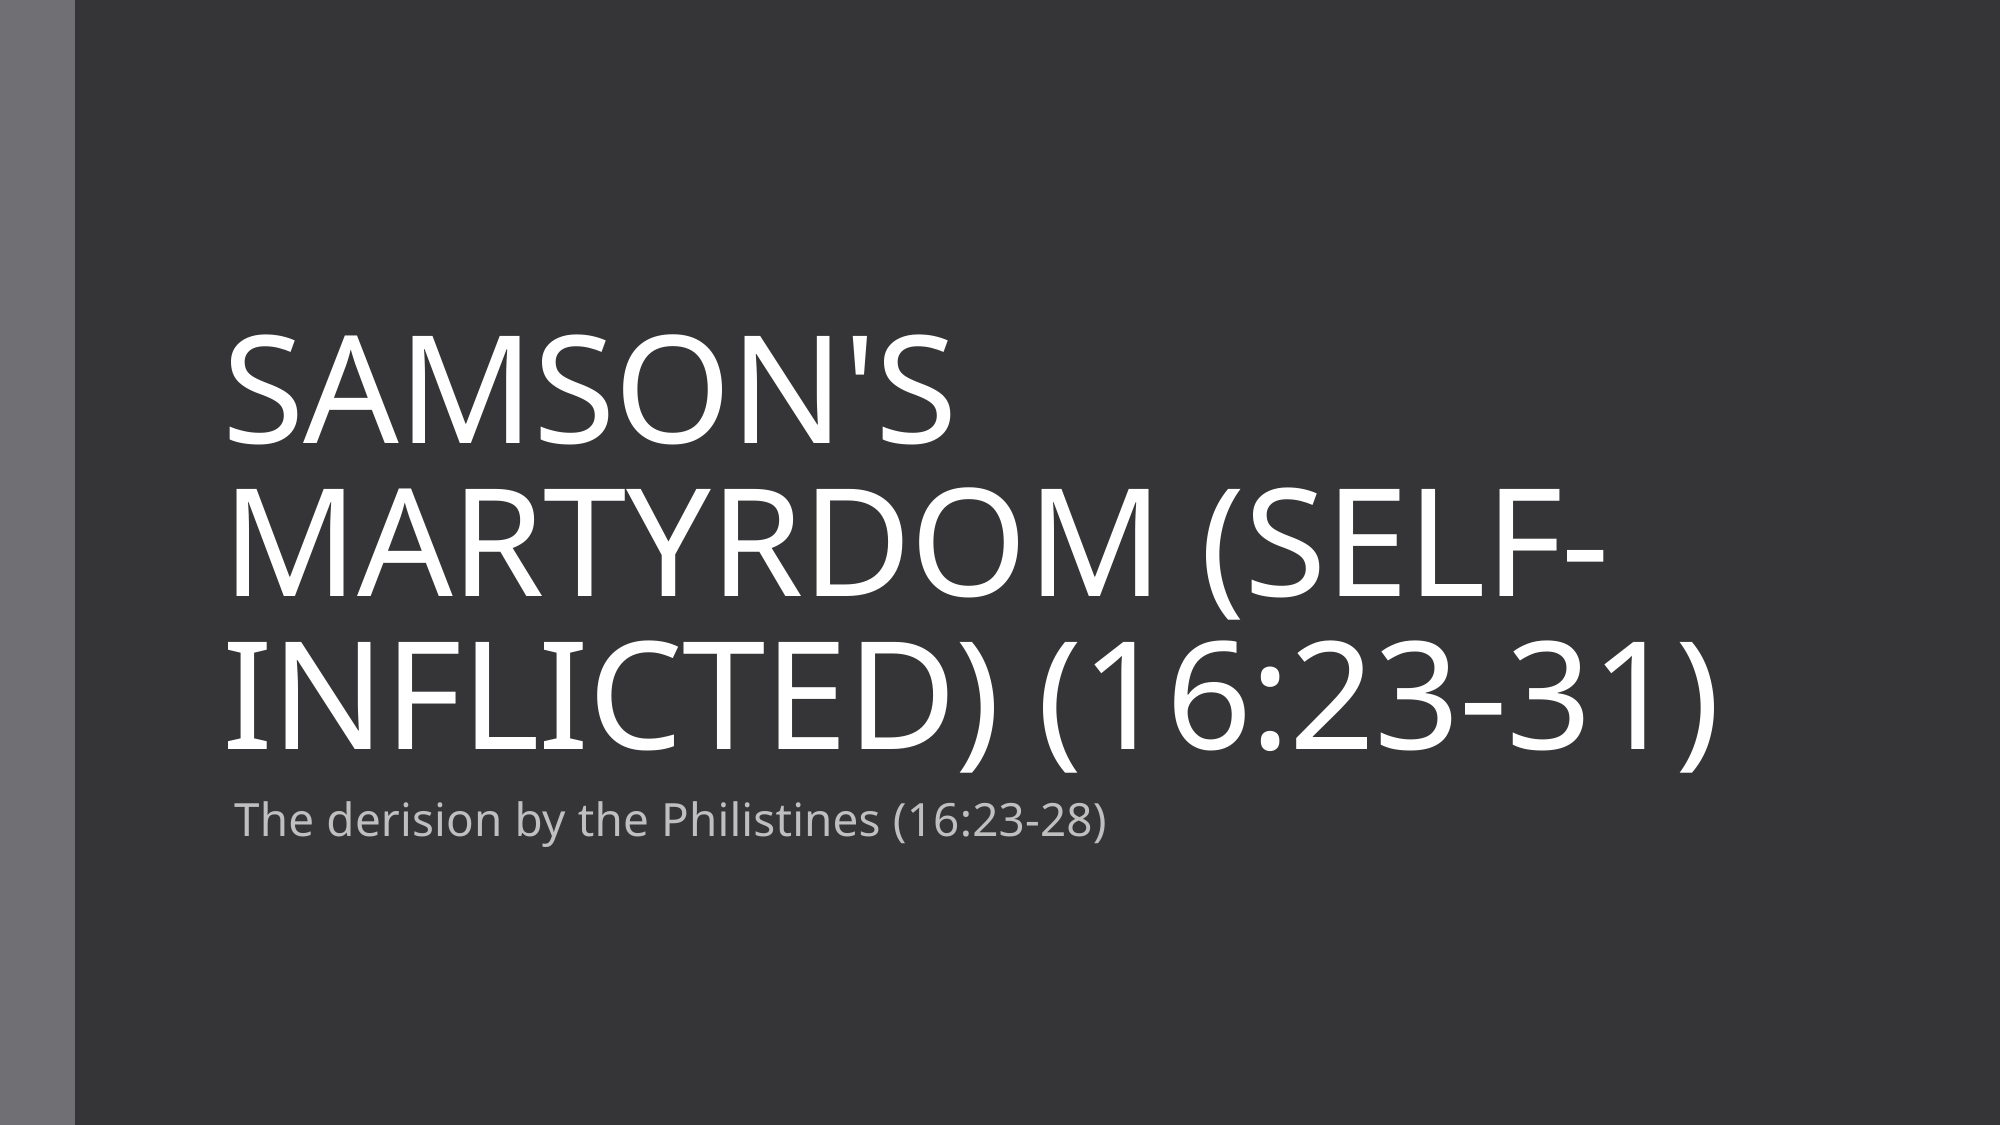

# SAMSON'S MARTYRDOM (SELF-INFLICTED) (16:23-31)
 The derision by the Philistines (16:23-28)